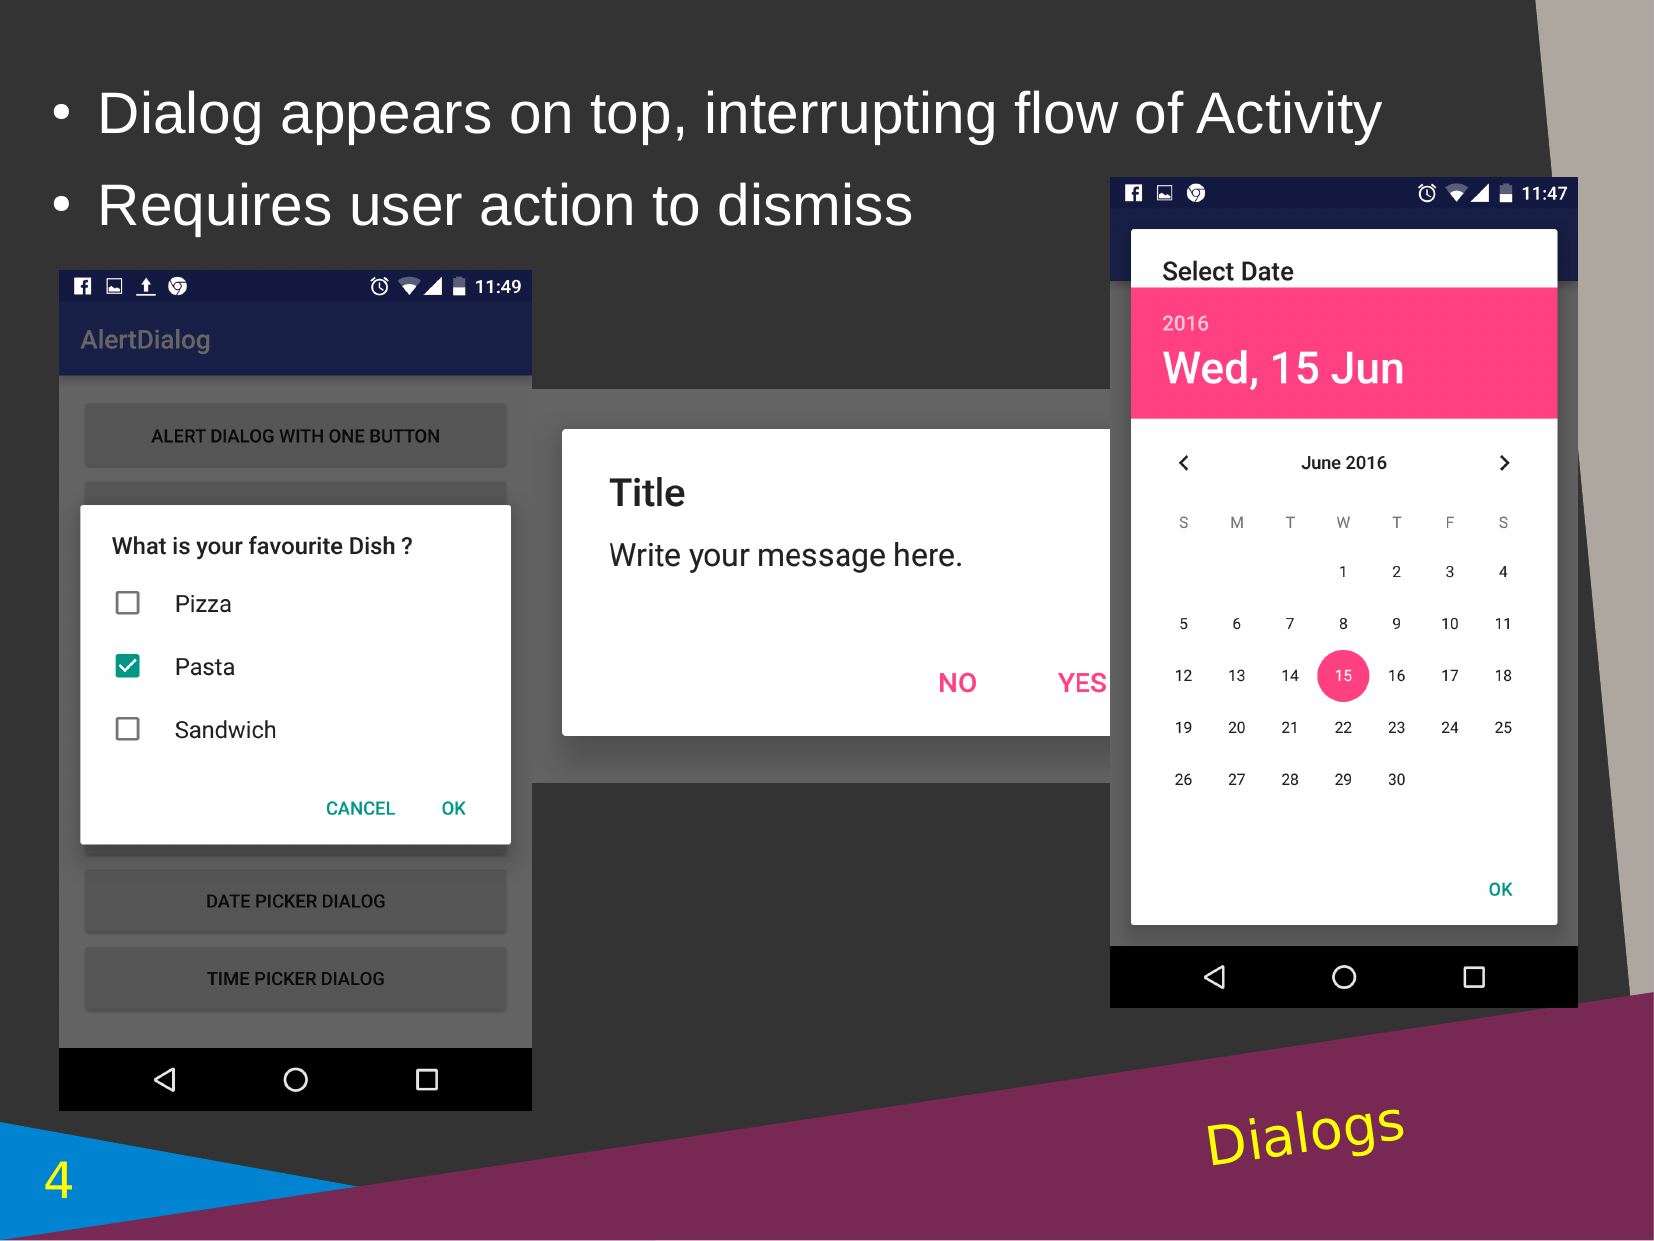

Dialog appears on top, interrupting flow of Activity
Requires user action to dismiss
# Dialogs
4